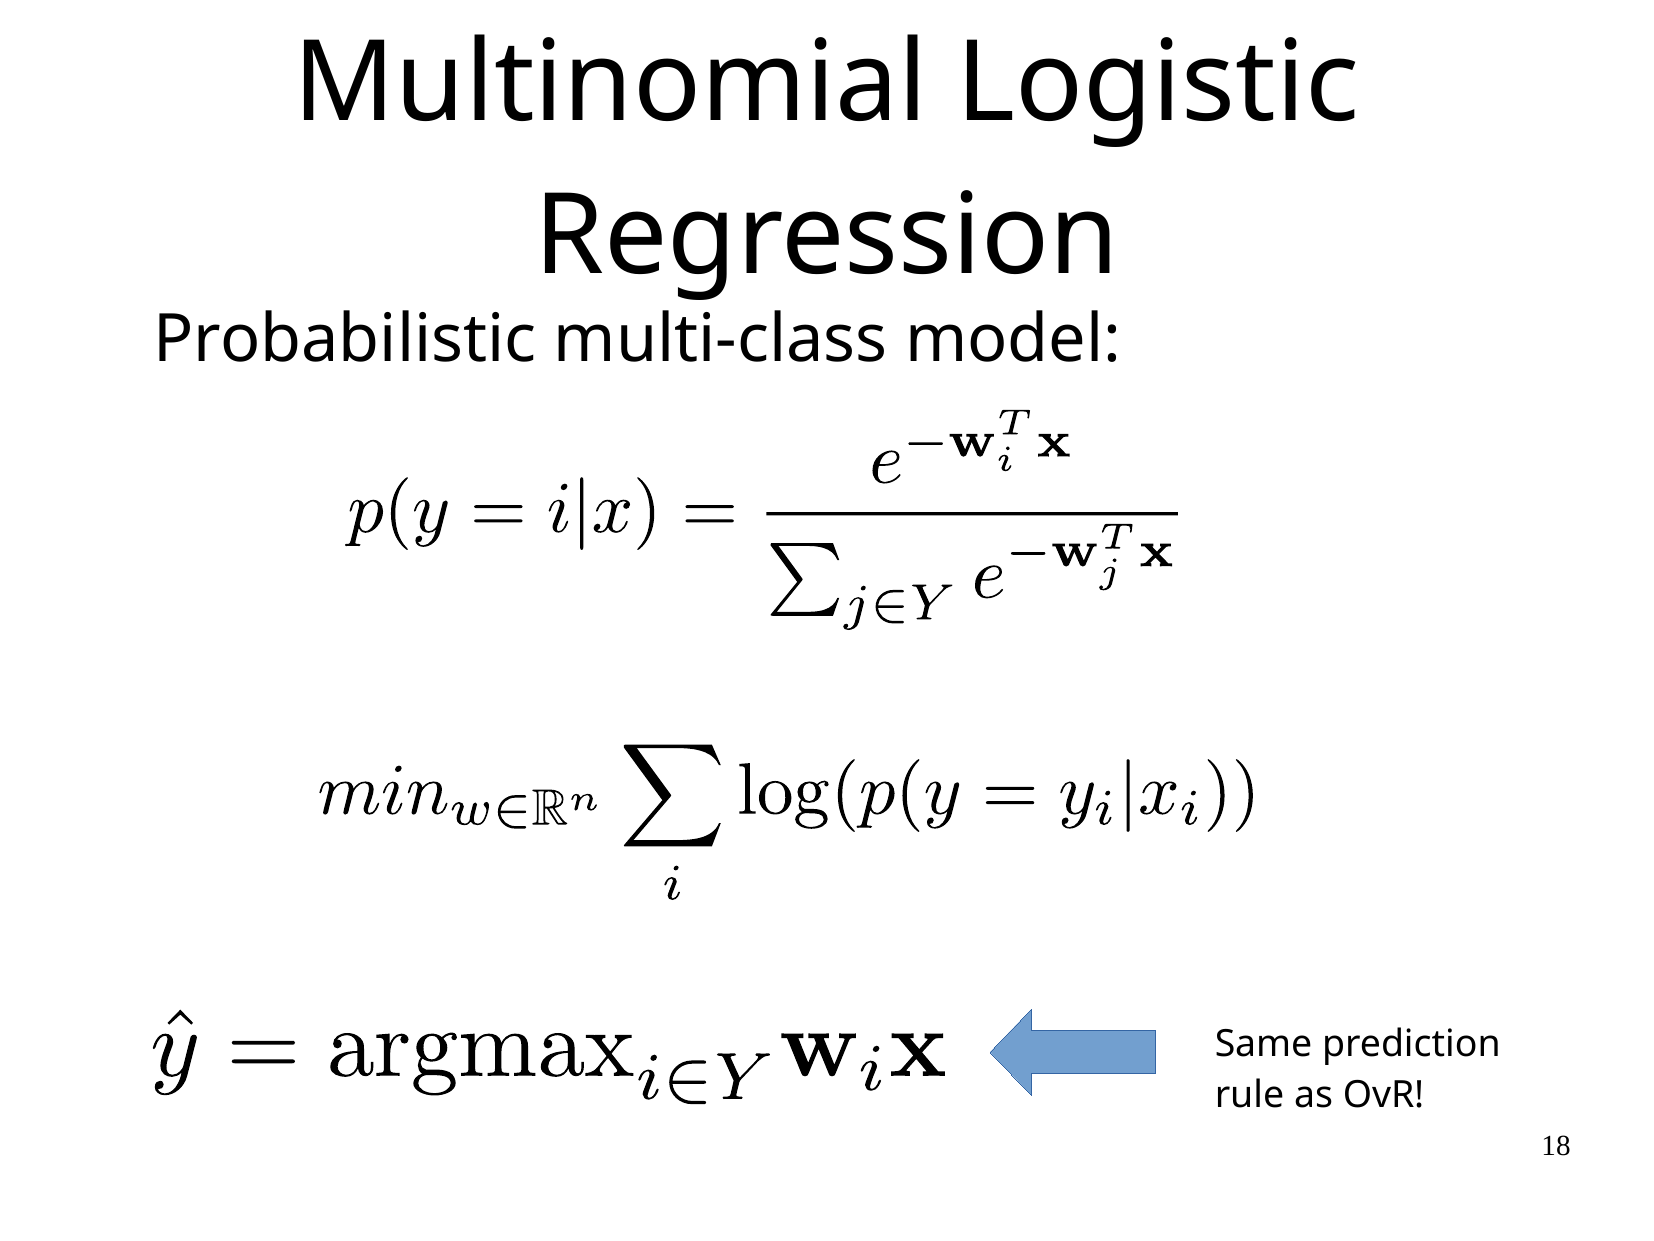

# Multinomial Logistic Regression
Probabilistic multi-class model:
Same prediction rule as OvR!
18